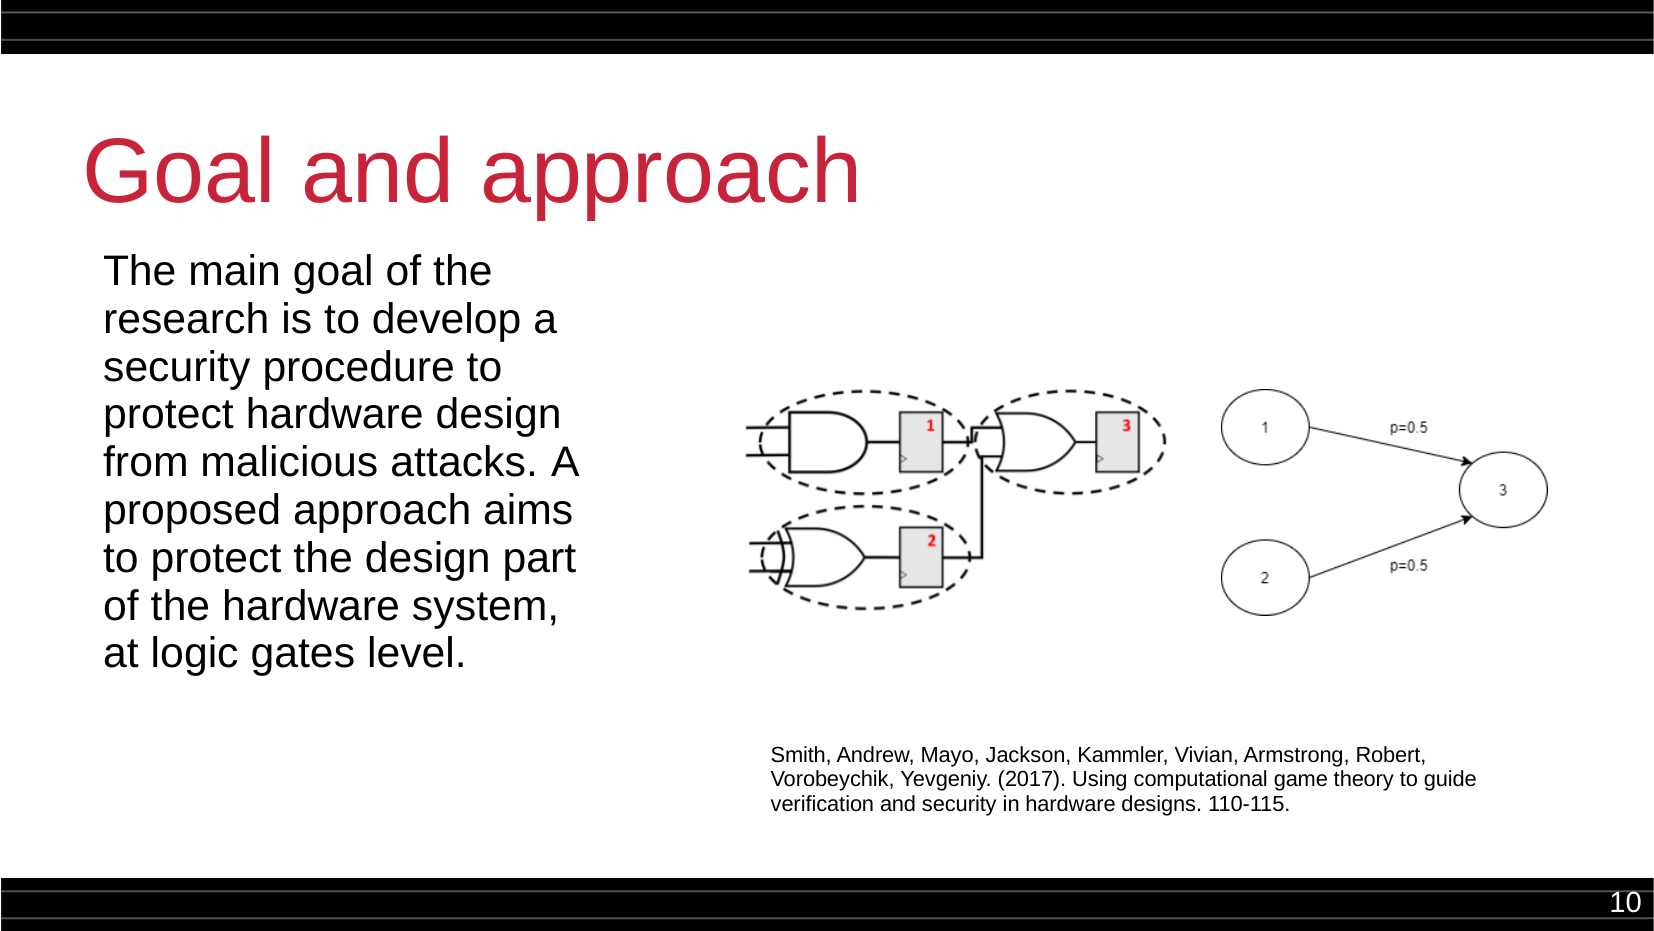

# Goal and approach
The main goal of the research is to develop a security procedure to protect hardware design from malicious attacks. A proposed approach aims to protect the design part of the hardware system, at logic gates level.
Smith, Andrew, Mayo, Jackson, Kammler, Vivian, Armstrong, Robert, Vorobeychik, Yevgeniy. (2017). Using computational game theory to guide verification and security in hardware designs. 110-115.